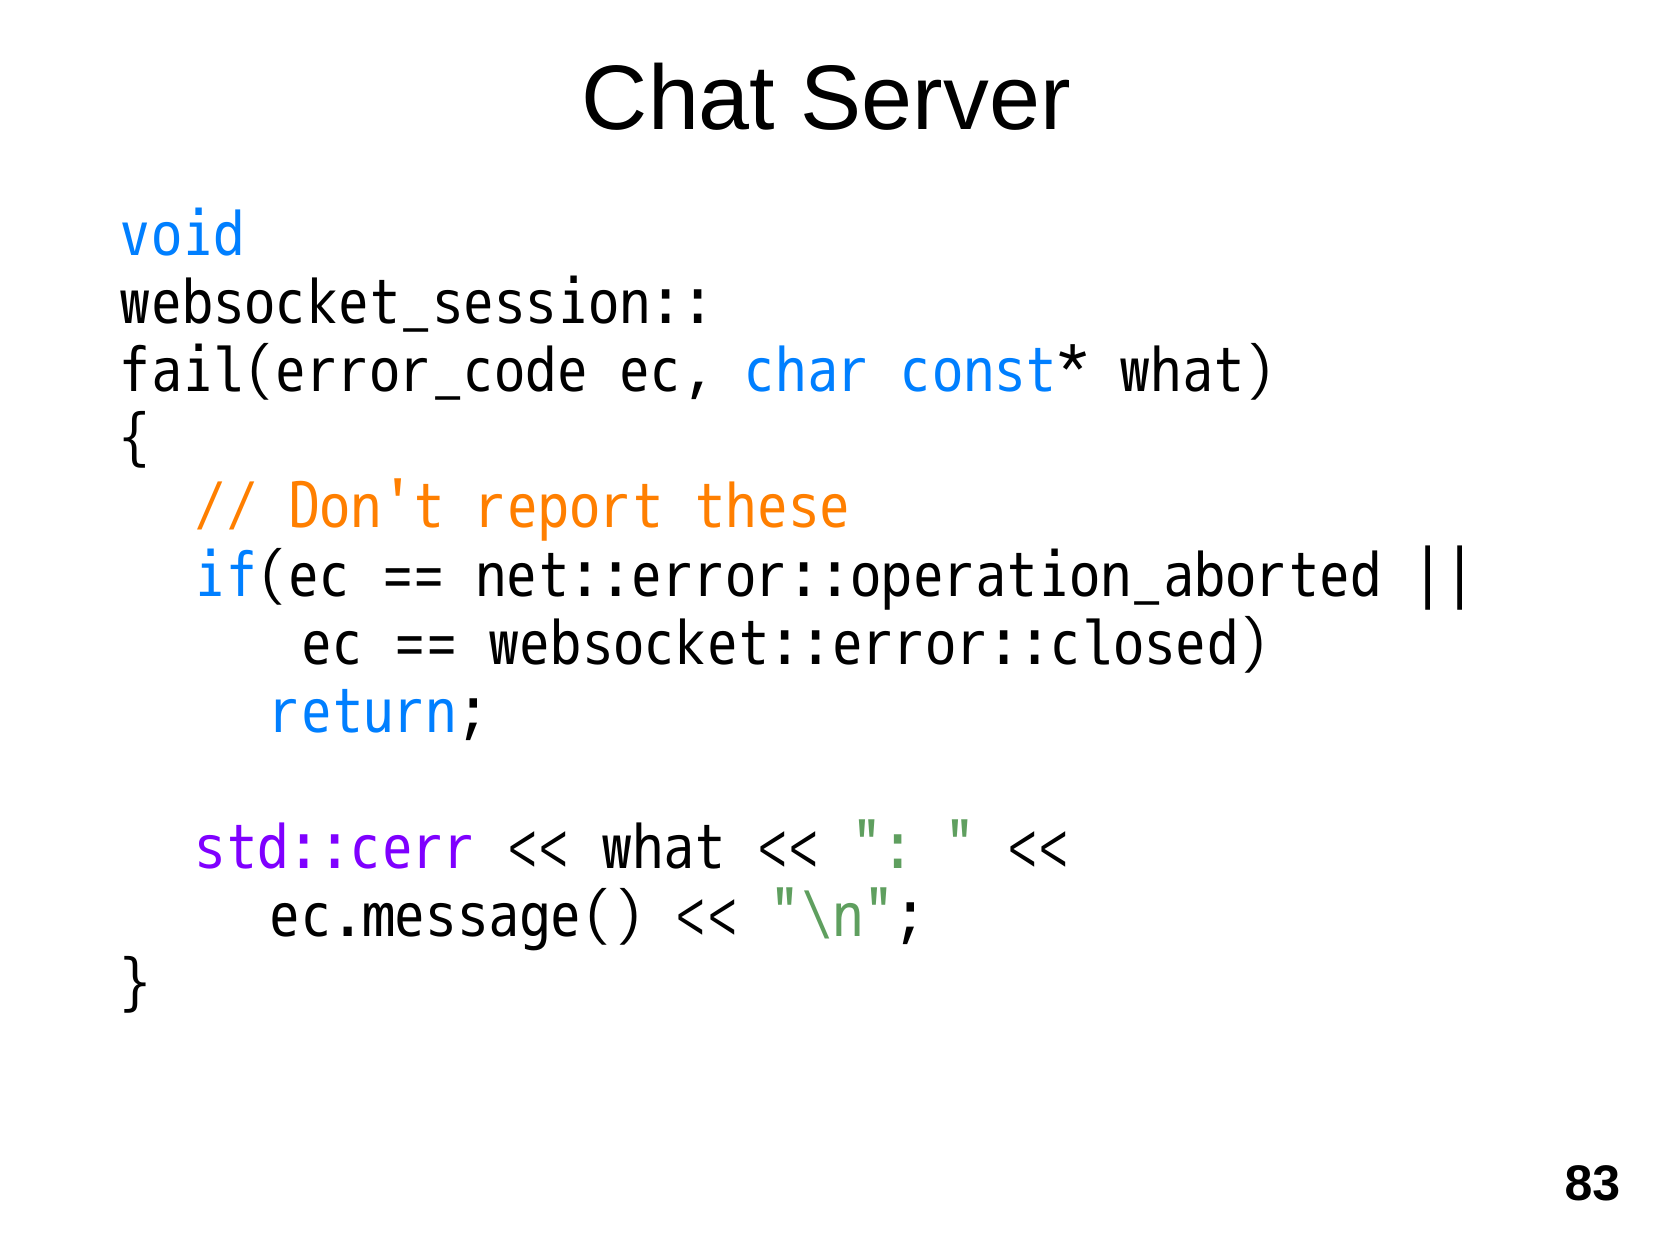

# Chat Server
void
websocket_session::
fail(error_code ec, char const* what)
{
	// Don't report these
	if(ec == net::error::operation_aborted ||
		 ec == websocket::error::closed)
		return;
	std::cerr << what << ": " <<
		ec.message() << "\n";
}
83